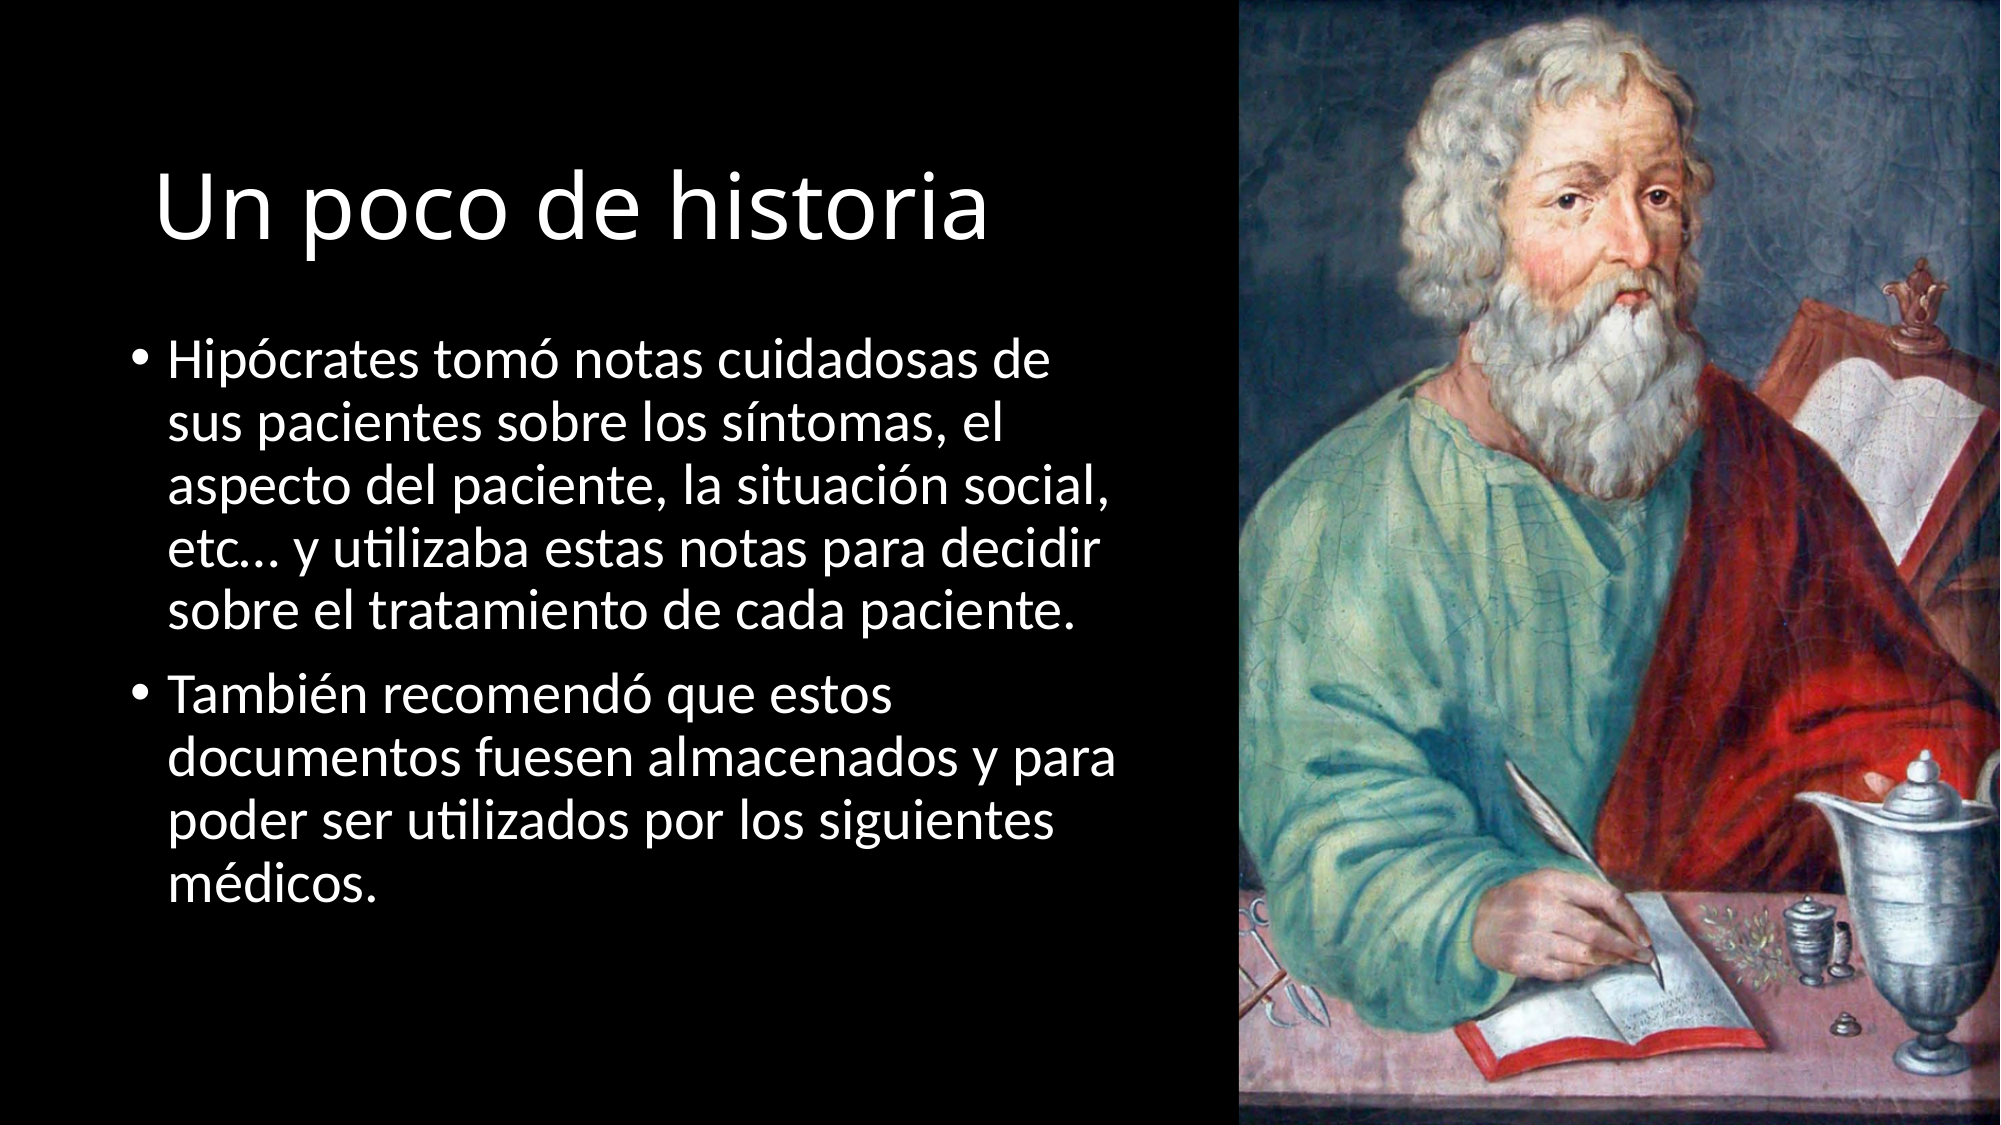

# Un poco de historia
Hipócrates tomó notas cuidadosas de sus pacientes sobre los síntomas, el aspecto del paciente, la situación social, etc… y utilizaba estas notas para decidir sobre el tratamiento de cada paciente.
También recomendó que estos documentos fuesen almacenados y para poder ser utilizados por los siguientes médicos.